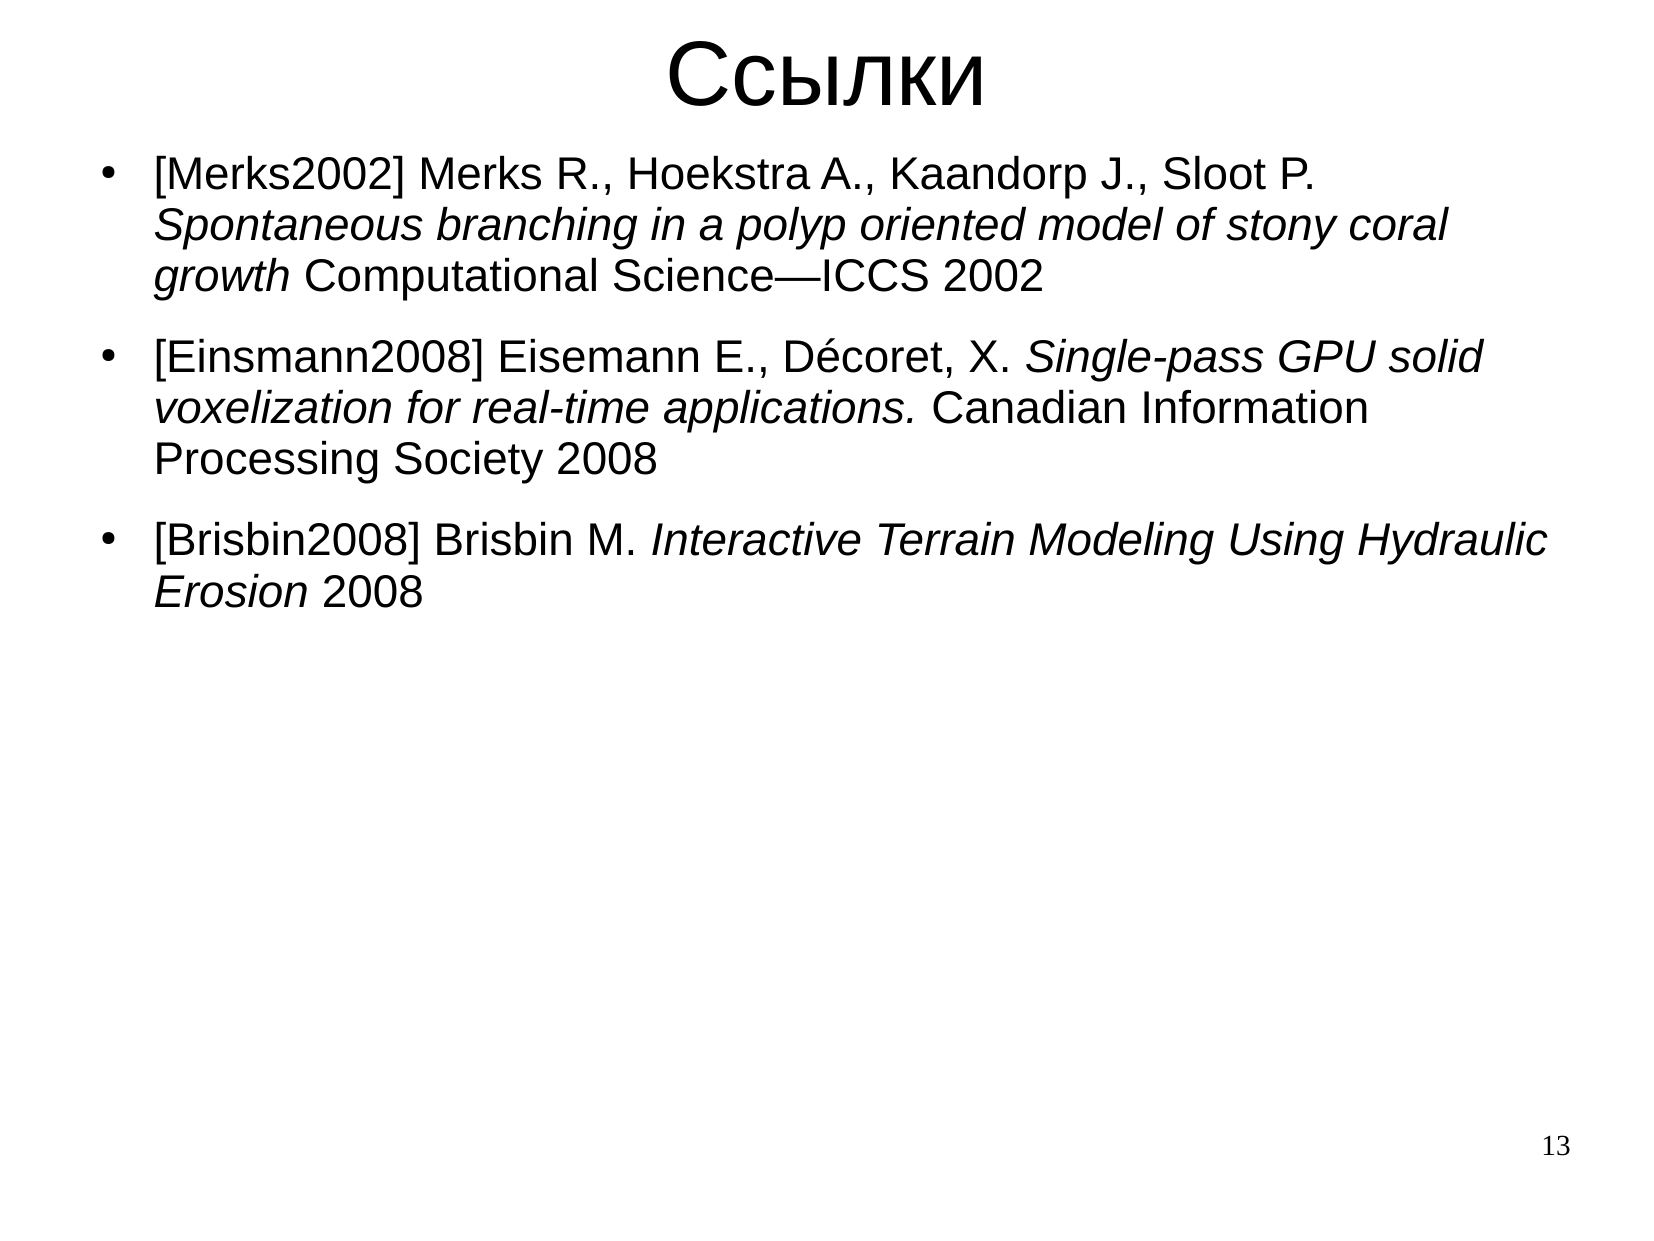

# Ссылки
[Merks2002] Merks R., Hoekstra A., Kaandorp J., Sloot P. Spontaneous branching in a polyp oriented model of stony coral growth Computational Science—ICCS 2002
[Einsmann2008] Eisemann E., Décoret, X. Single-pass GPU solid voxelization for real-time applications. Canadian Information Processing Society 2008
[Brisbin2008] Brisbin M. Interactive Terrain Modeling Using Hydraulic Erosion 2008
13